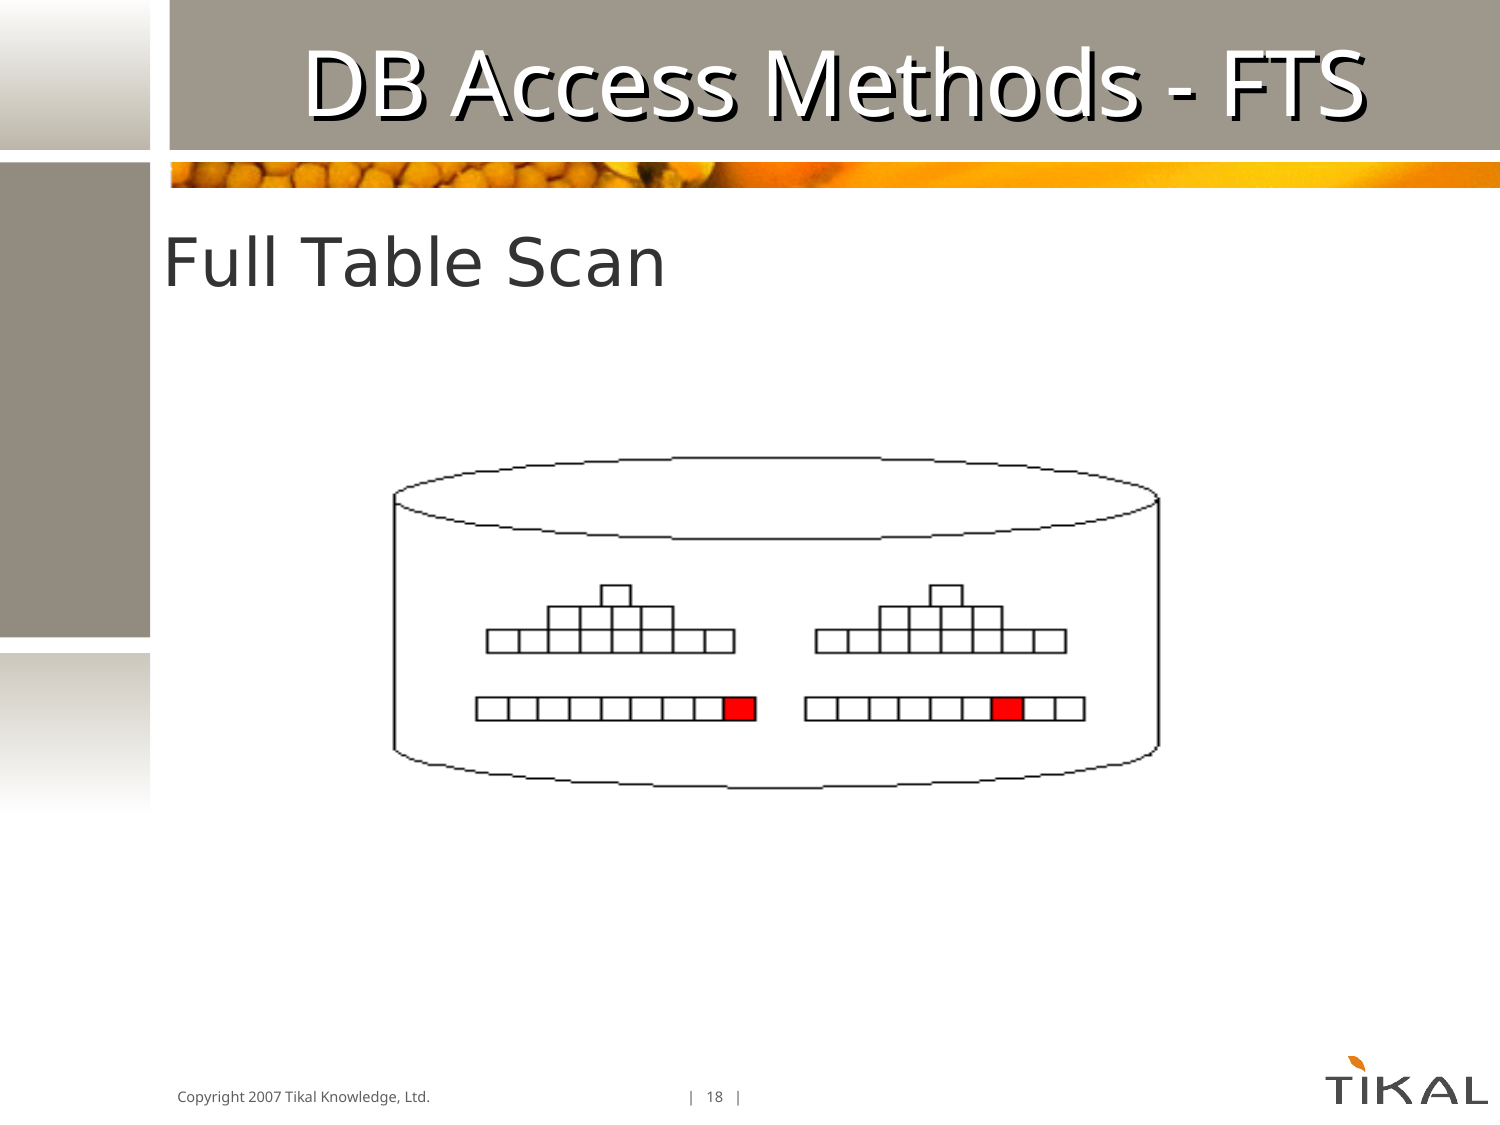

# DB Access Methods - FTS
Full Table Scan